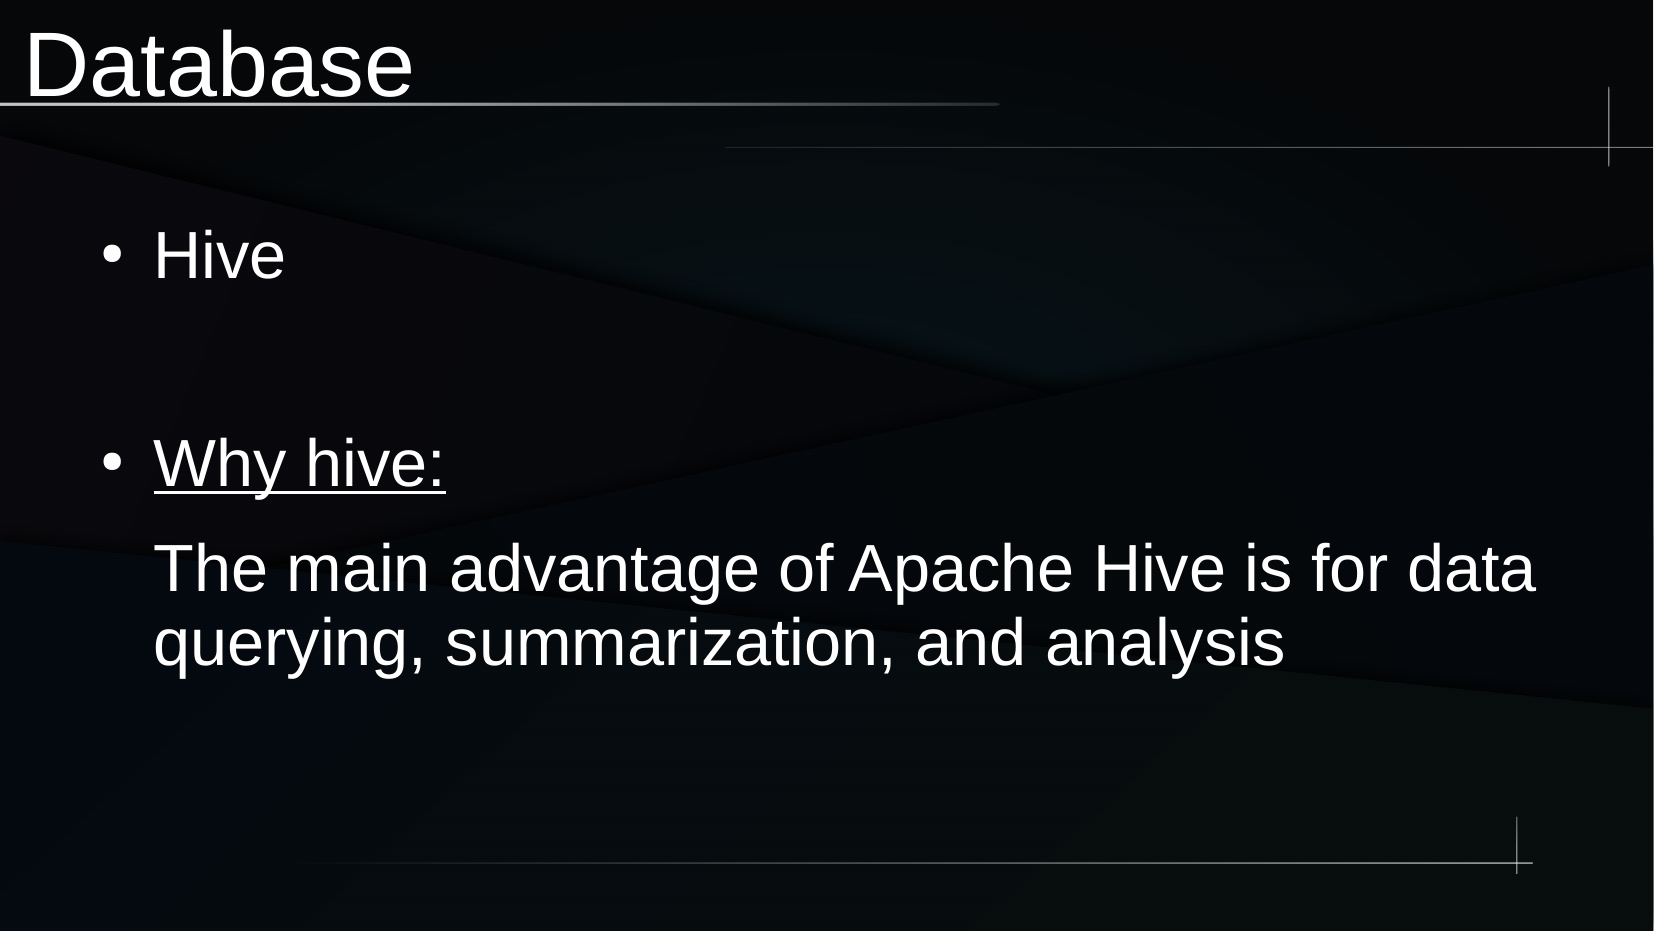

# Database
Hive
Why hive:
The main advantage of Apache Hive is for data querying, summarization, and analysis